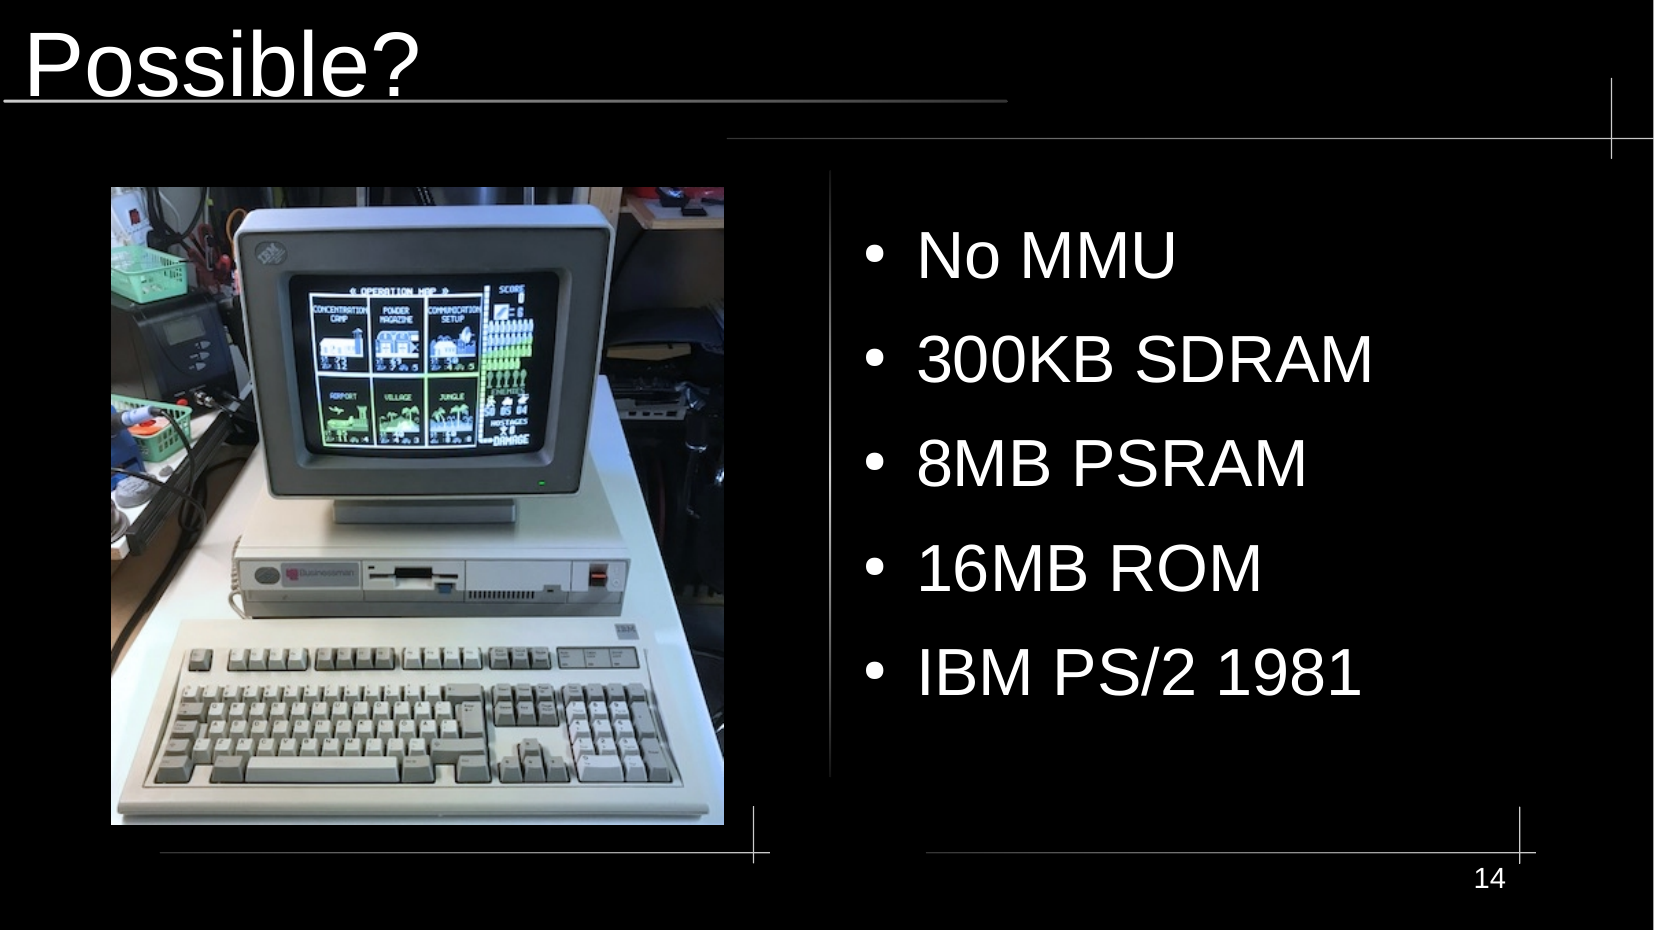

# Possible?
No MMU
300KB SDRAM
8MB PSRAM
16MB ROM
IBM PS/2 1981
14